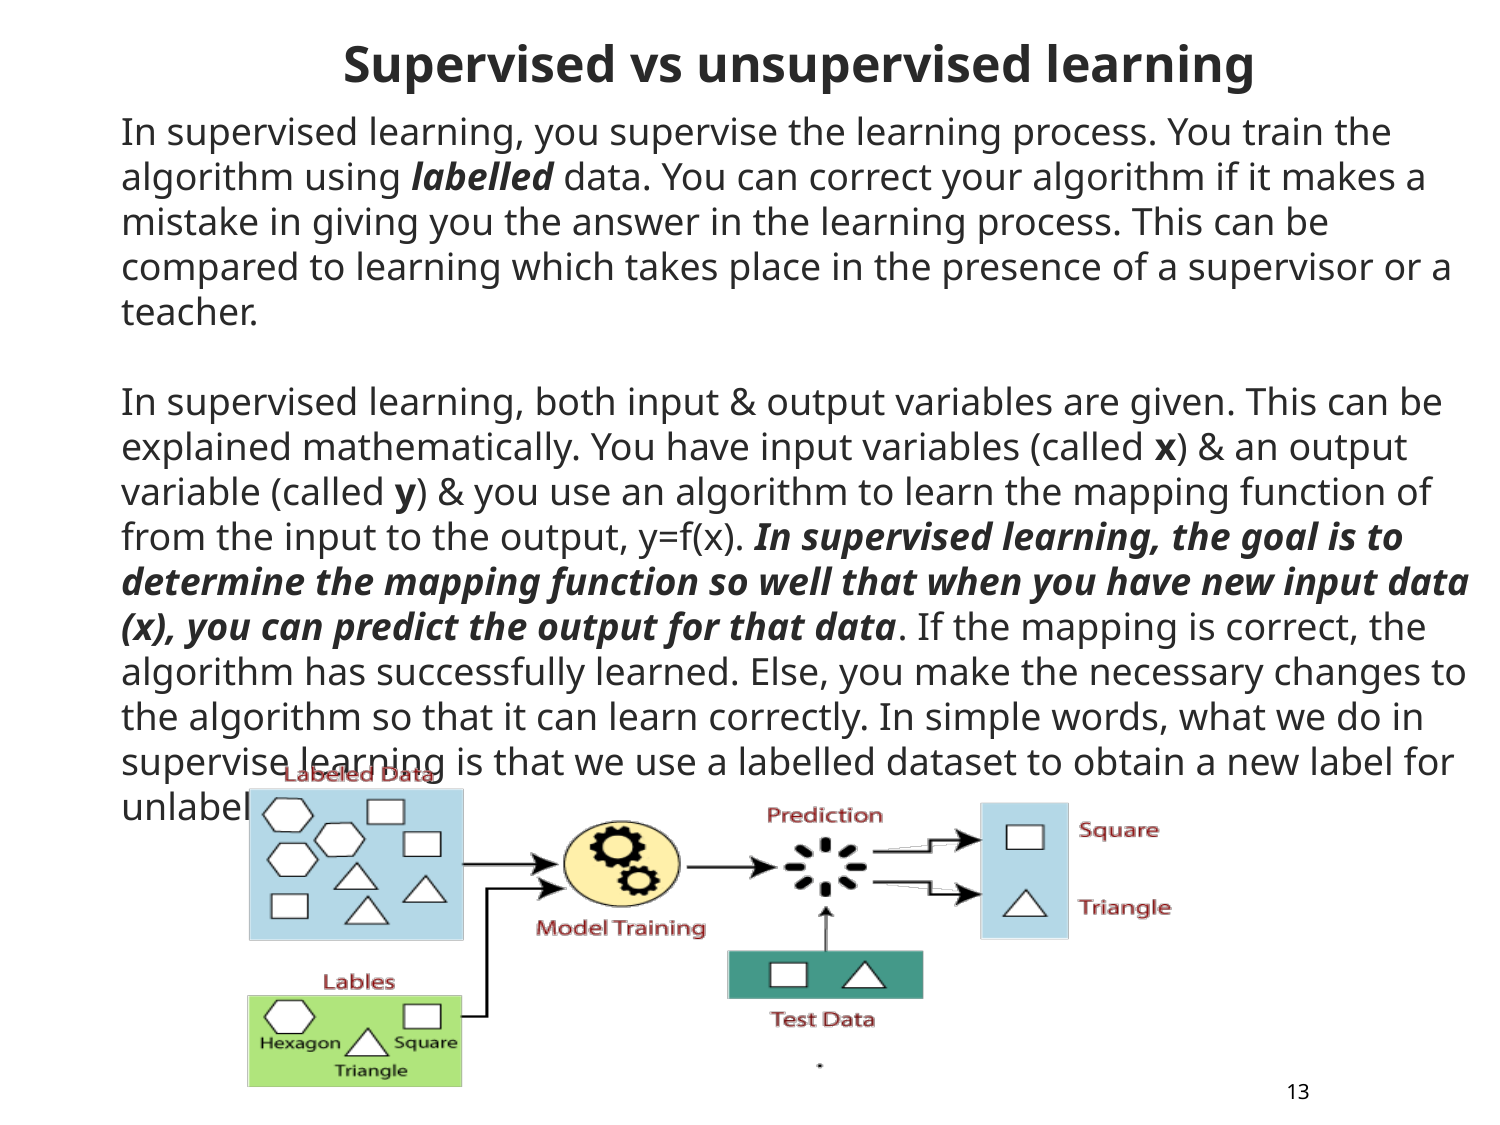

Supervised vs unsupervised learning
In supervised learning, you supervise the learning process. You train the algorithm using labelled data. You can correct your algorithm if it makes a mistake in giving you the answer in the learning process. This can be compared to learning which takes place in the presence of a supervisor or a teacher.
In supervised learning, both input & output variables are given. This can be explained mathematically. You have input variables (called x) & an output variable (called y) & you use an algorithm to learn the mapping function of from the input to the output, y=f(x). In supervised learning, the goal is to determine the mapping function so well that when you have new input data (x), you can predict the output for that data. If the mapping is correct, the algorithm has successfully learned. Else, you make the necessary changes to the algorithm so that it can learn correctly. In simple words, what we do in supervise learning is that we use a labelled dataset to obtain a new label for unlabelled data.
13